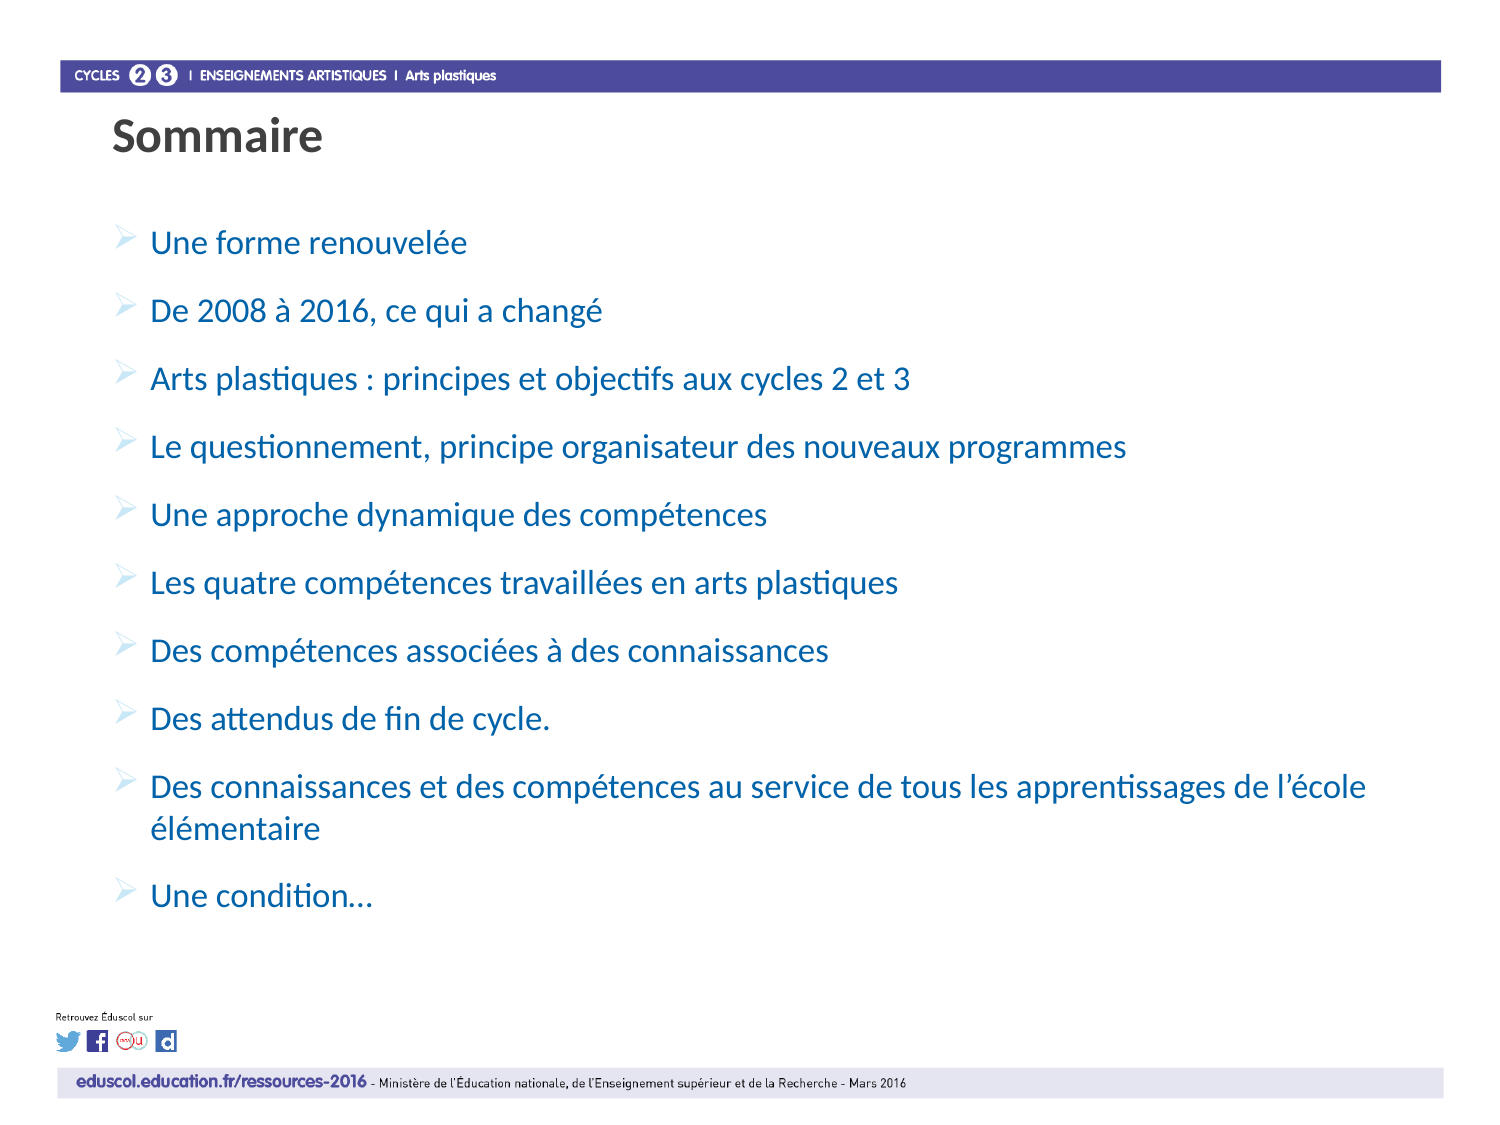

# Sommaire
Une forme renouvelée
De 2008 à 2016, ce qui a changé
Arts plastiques : principes et objectifs aux cycles 2 et 3
Le questionnement, principe organisateur des nouveaux programmes
Une approche dynamique des compétences
Les quatre compétences travaillées en arts plastiques
Des compétences associées à des connaissances
Des attendus de fin de cycle.
Des connaissances et des compétences au service de tous les apprentissages de l’école élémentaire
Une condition…
Arts plastiques présentation